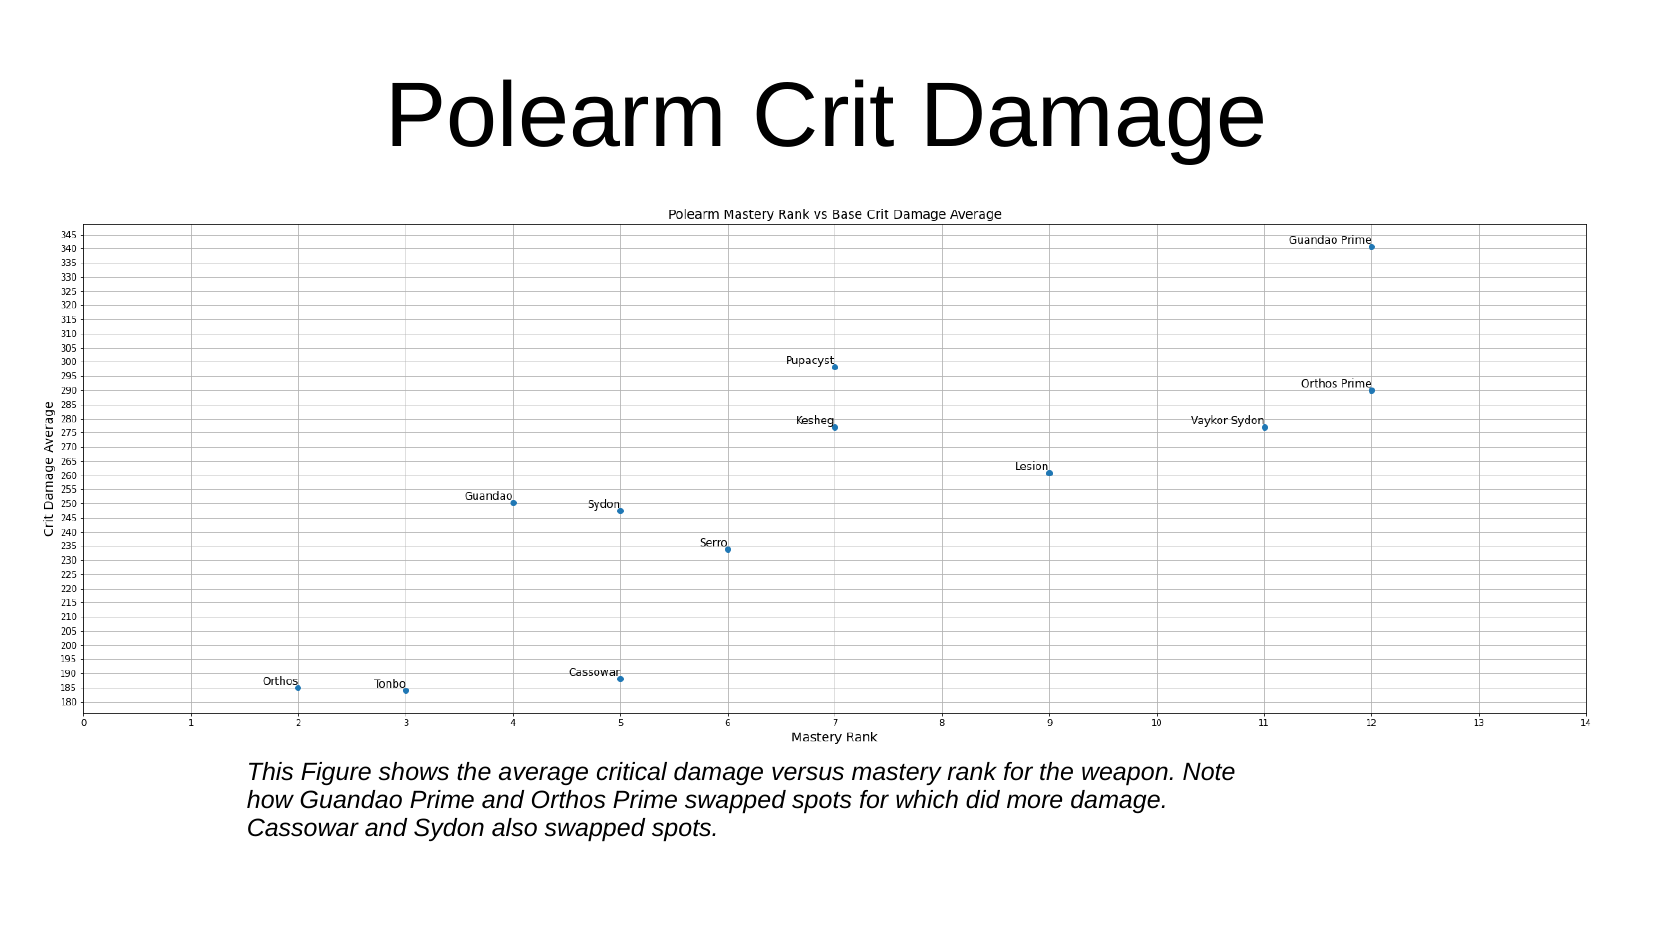

# Polearm Crit Damage
This Figure shows the average critical damage versus mastery rank for the weapon. Note how Guandao Prime and Orthos Prime swapped spots for which did more damage. Cassowar and Sydon also swapped spots.